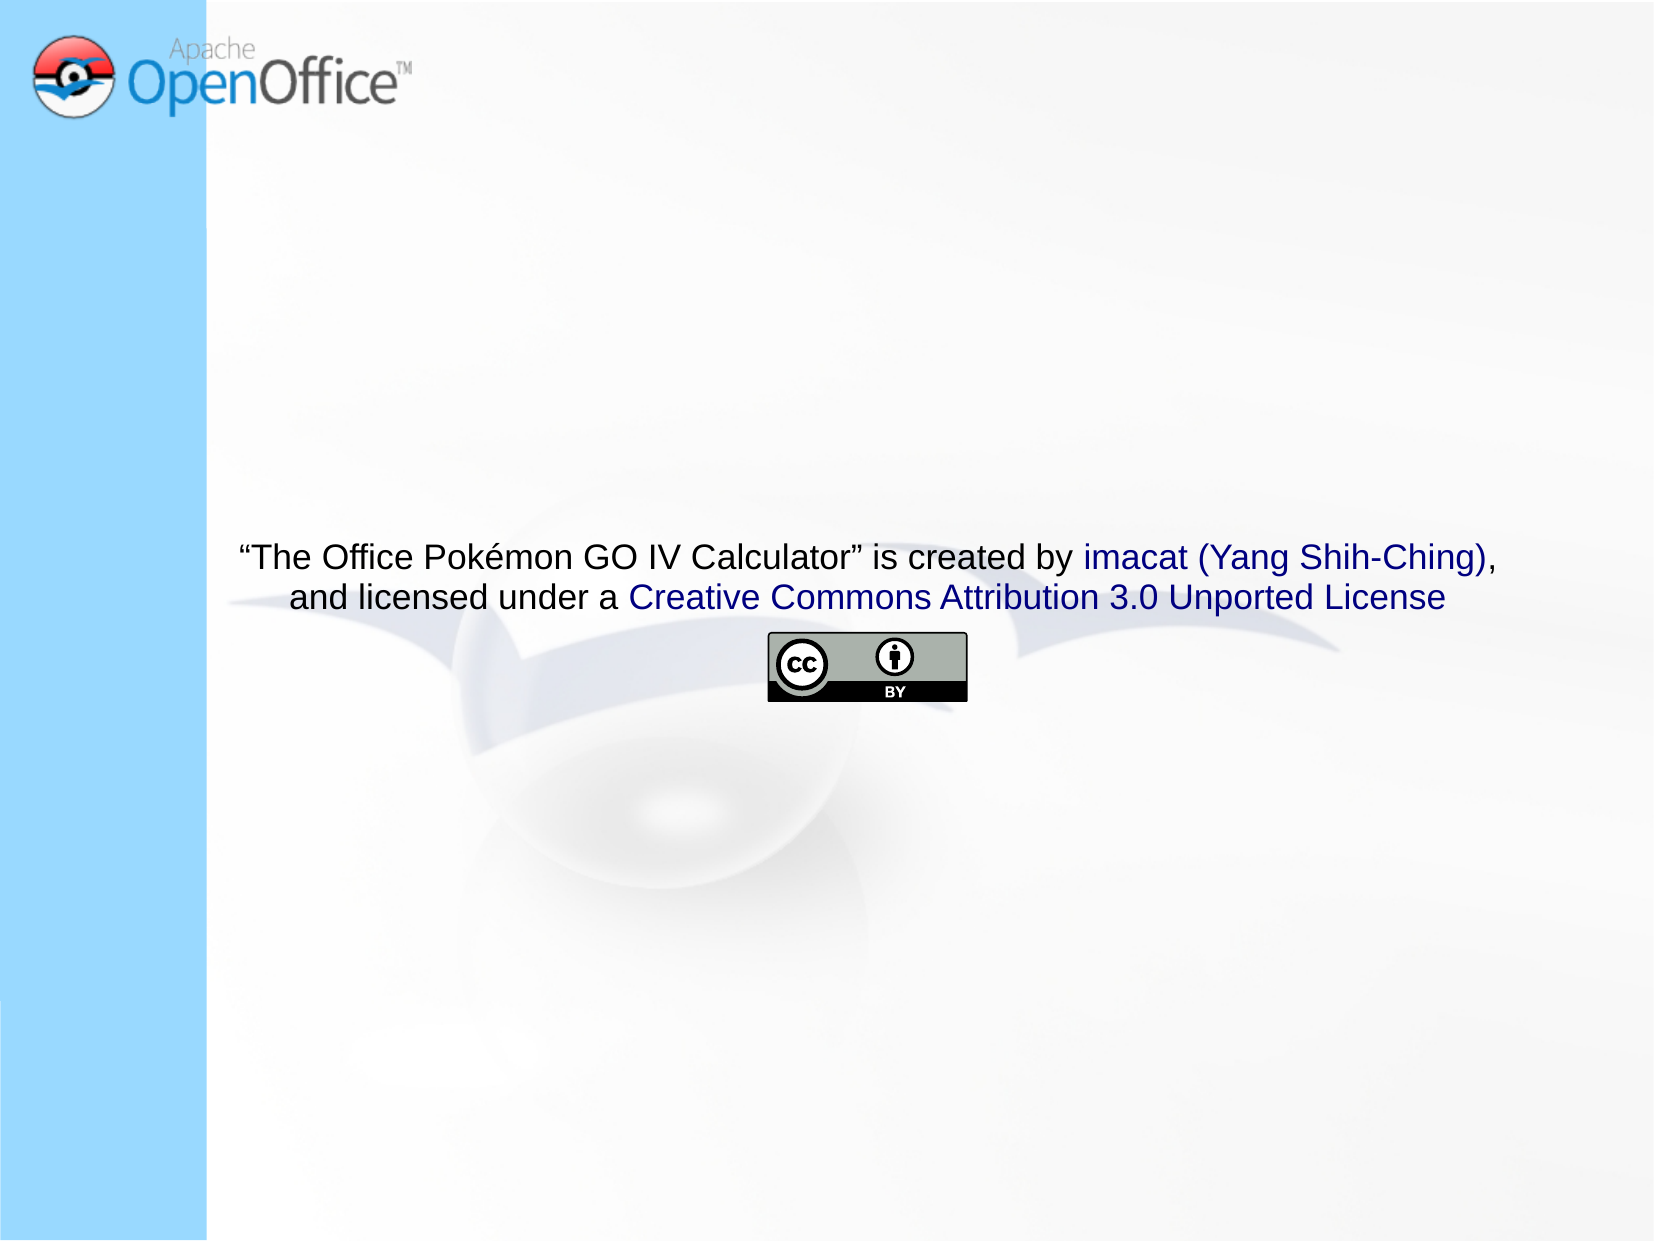

# “The Office Pokémon GO IV Calculator” is created by imacat (Yang Shih-Ching),
and licensed under a Creative Commons Attribution 3.0 Unported License